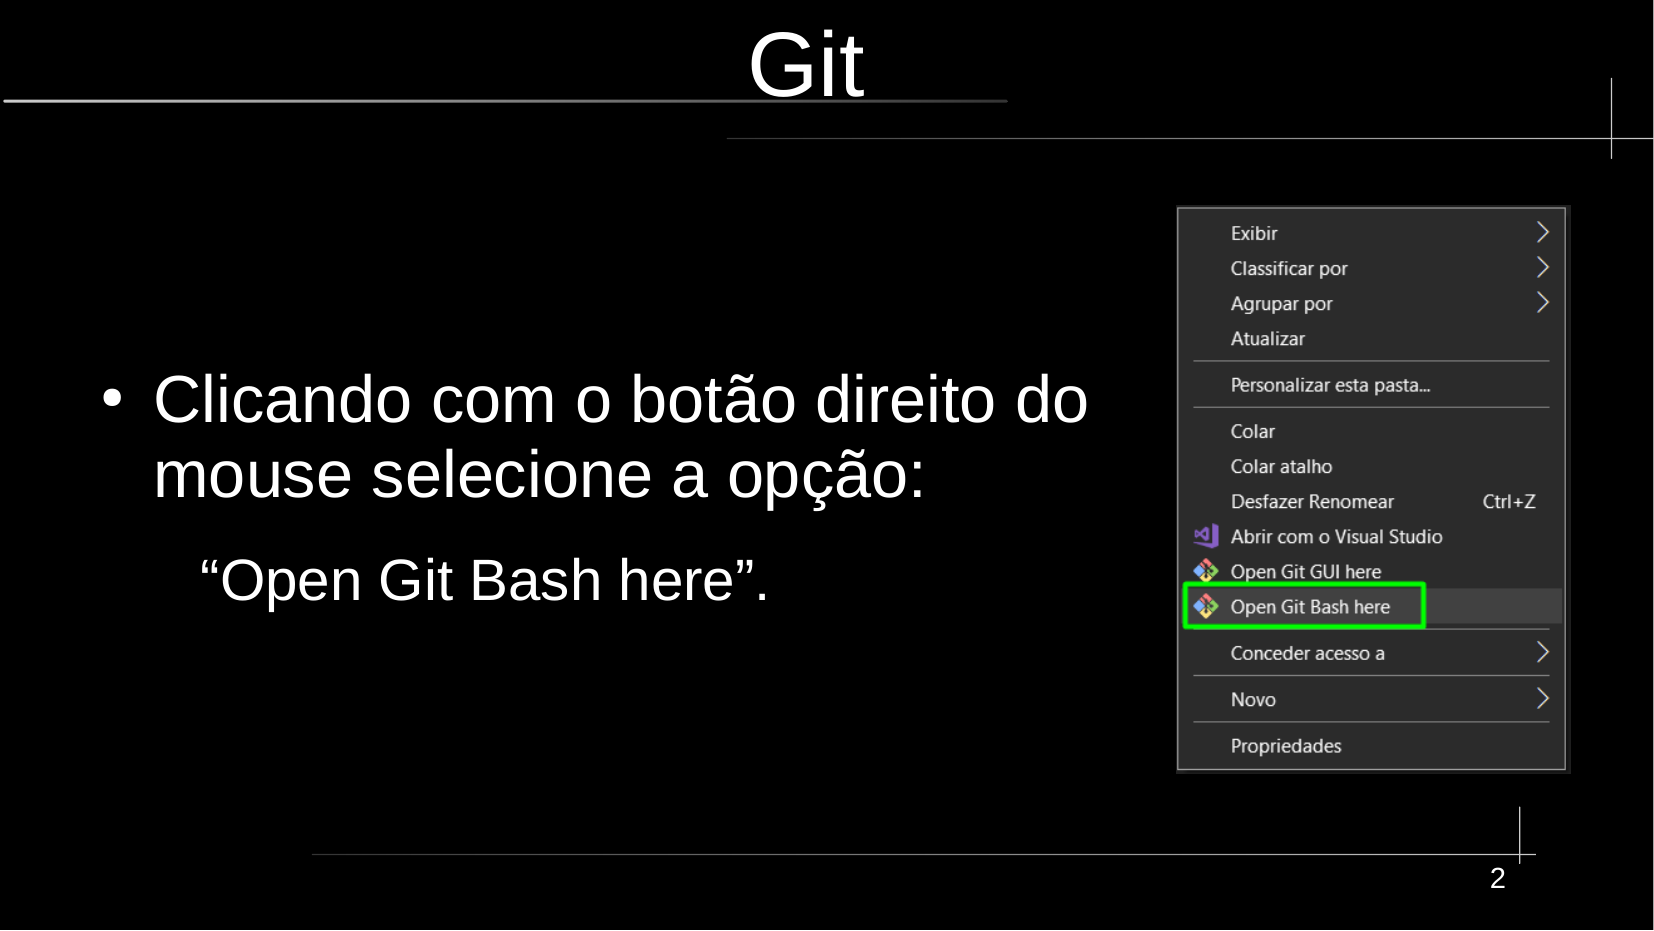

# Git
Clicando com o botão direito do mouse selecione a opção:
“Open Git Bash here”.
2